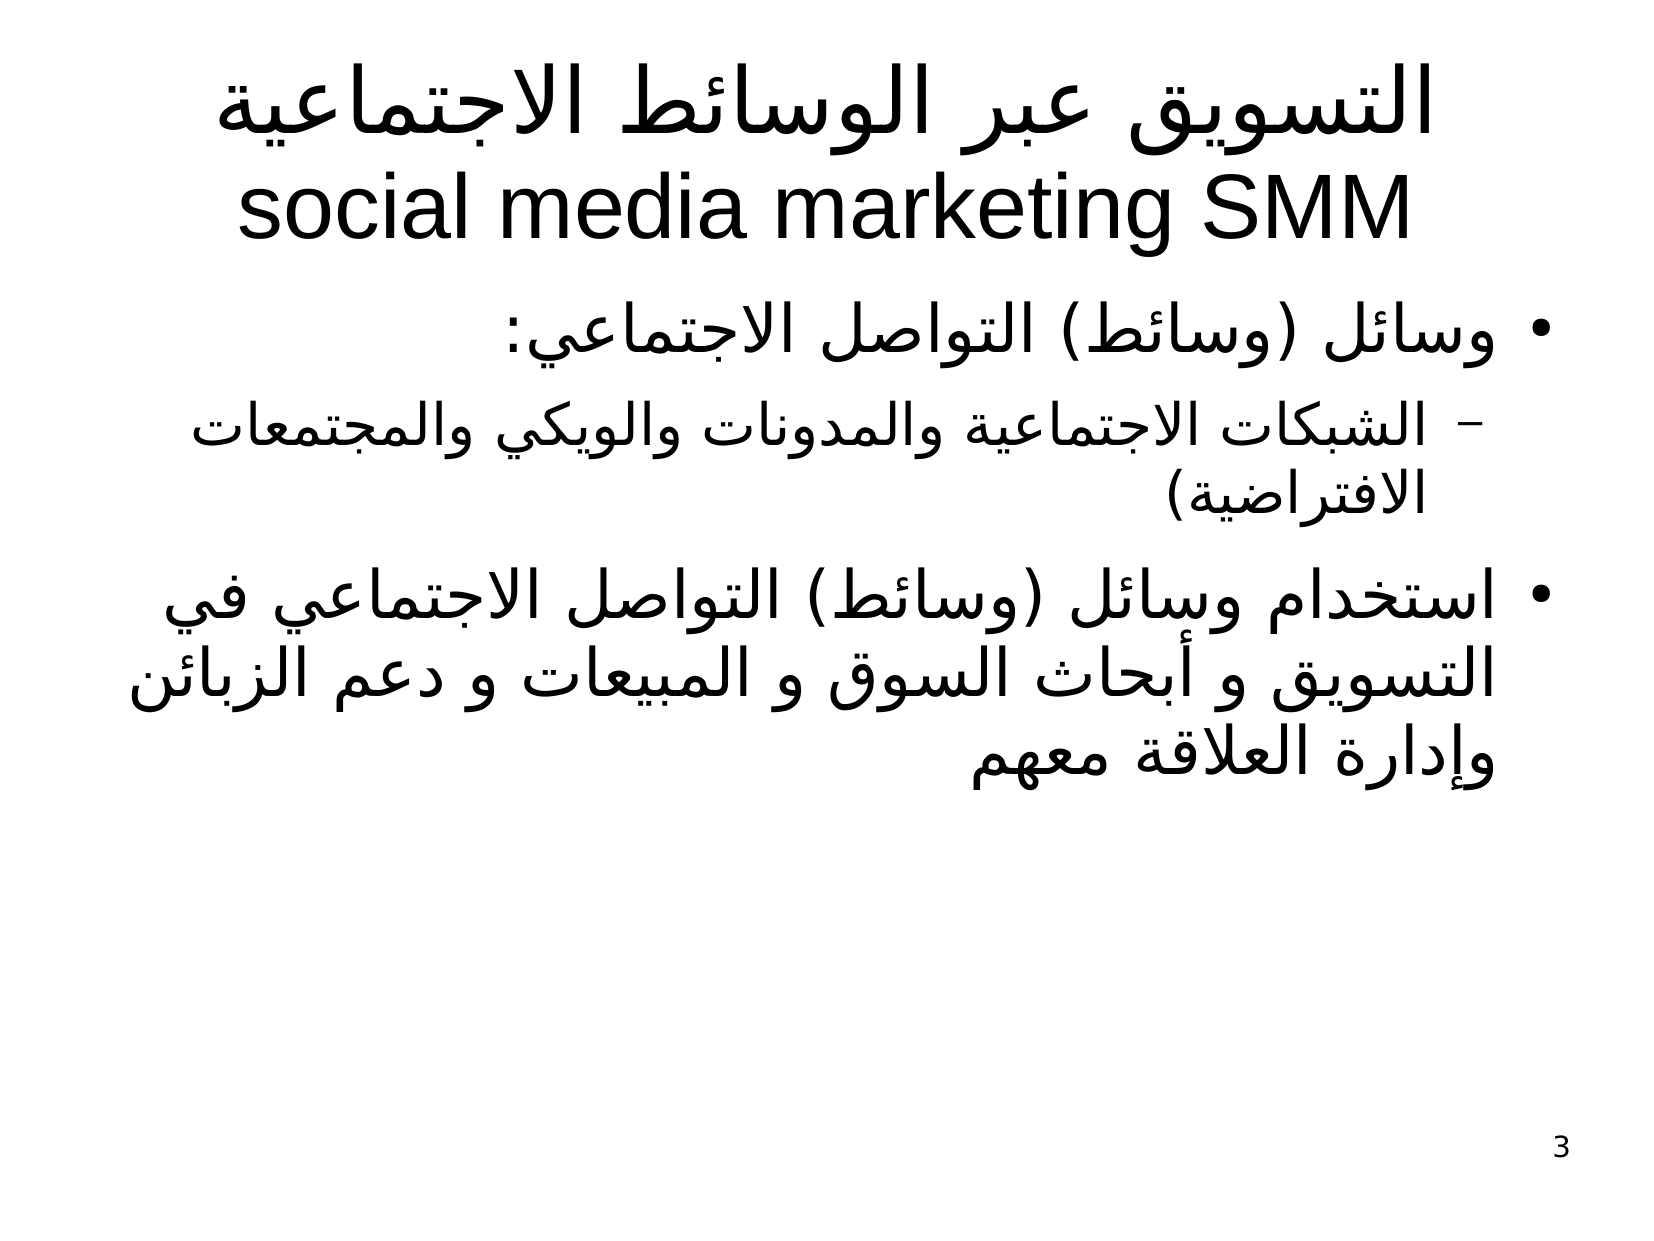

# التسويق عبر الوسائط الاجتماعية social media marketing SMM
وسائل (وسائط) التواصل الاجتماعي:
الشبكات الاجتماعية والمدونات والويكي والمجتمعات الافتراضية)
استخدام وسائل (وسائط) التواصل الاجتماعي في التسويق و أبحاث السوق و المبيعات و دعم الزبائن وإدارة العلاقة معهم
3